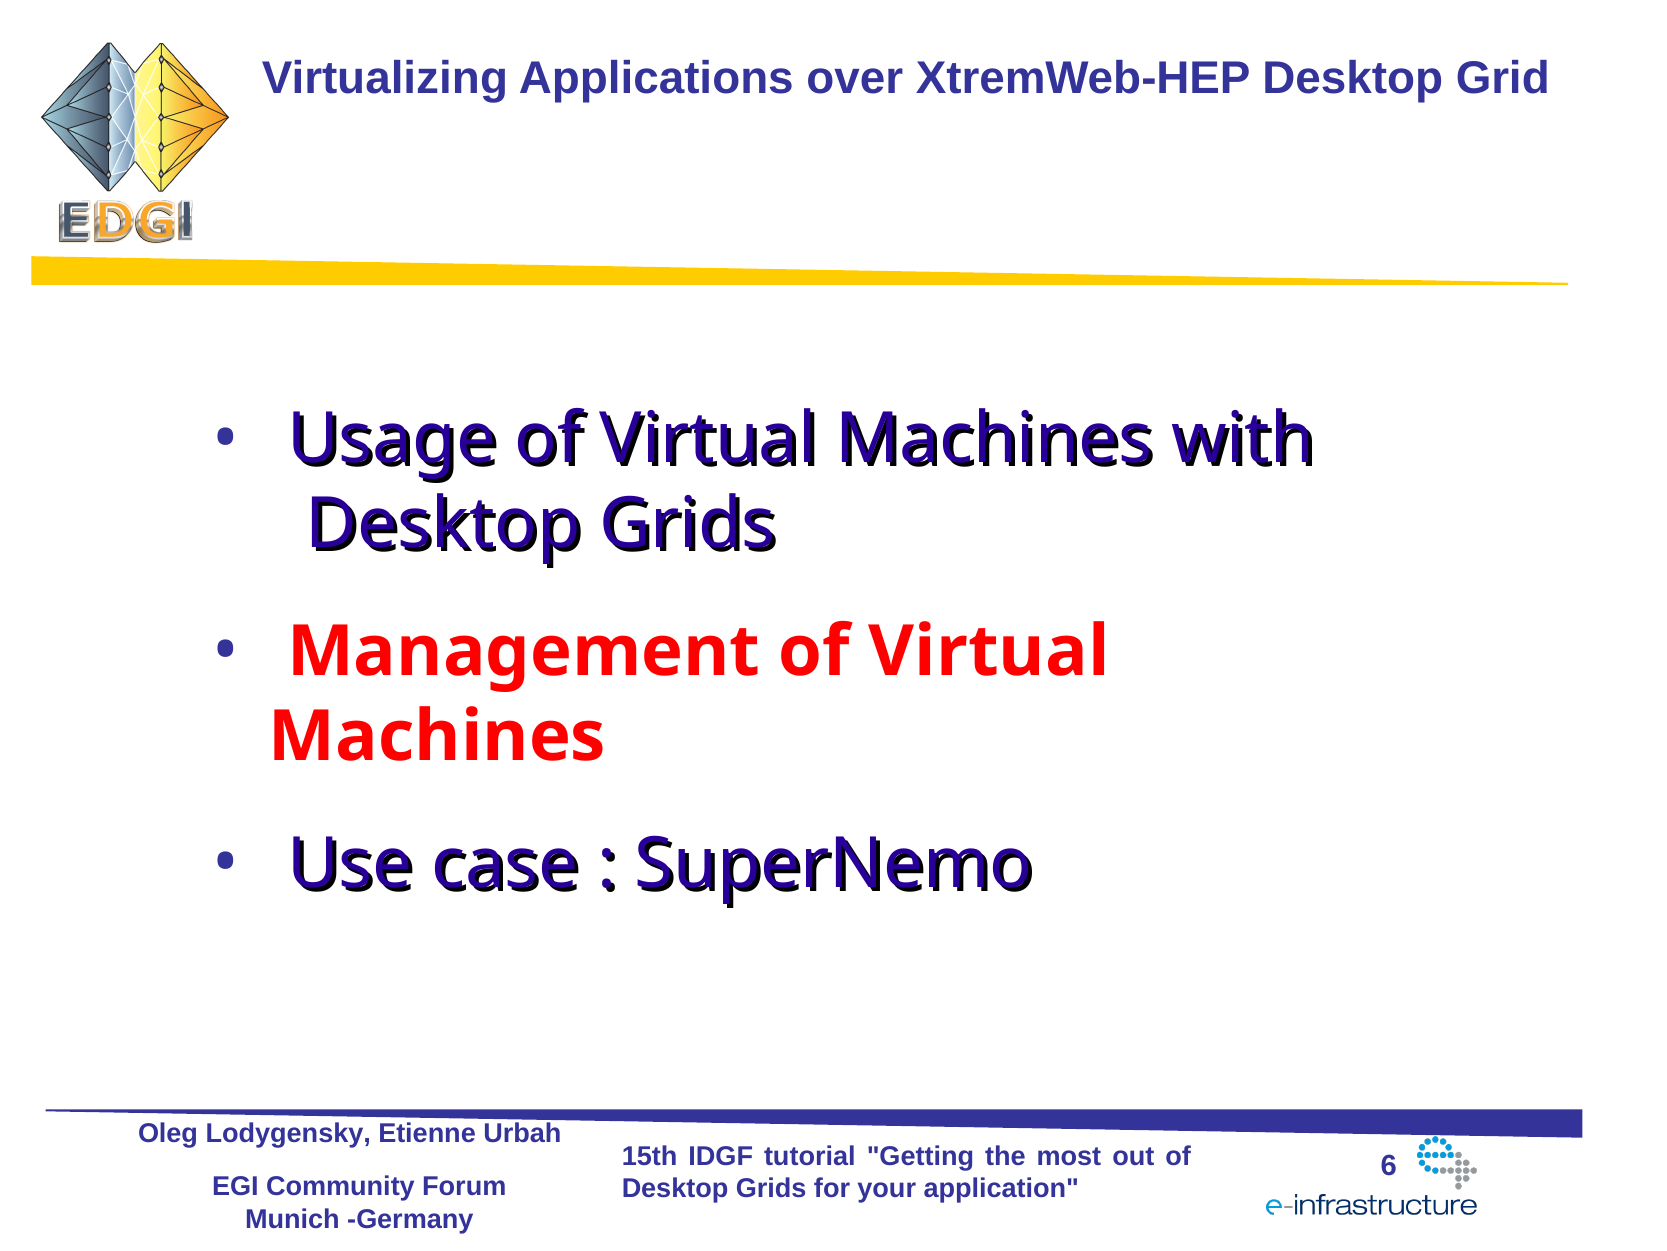

# Virtualizing Applications over XtremWeb-HEP Desktop Grid Management of Virtual Machines
 Usage of Virtual Machines with Desktop Grids
 Management of Virtual Machines
 Use case : SuperNemo
6